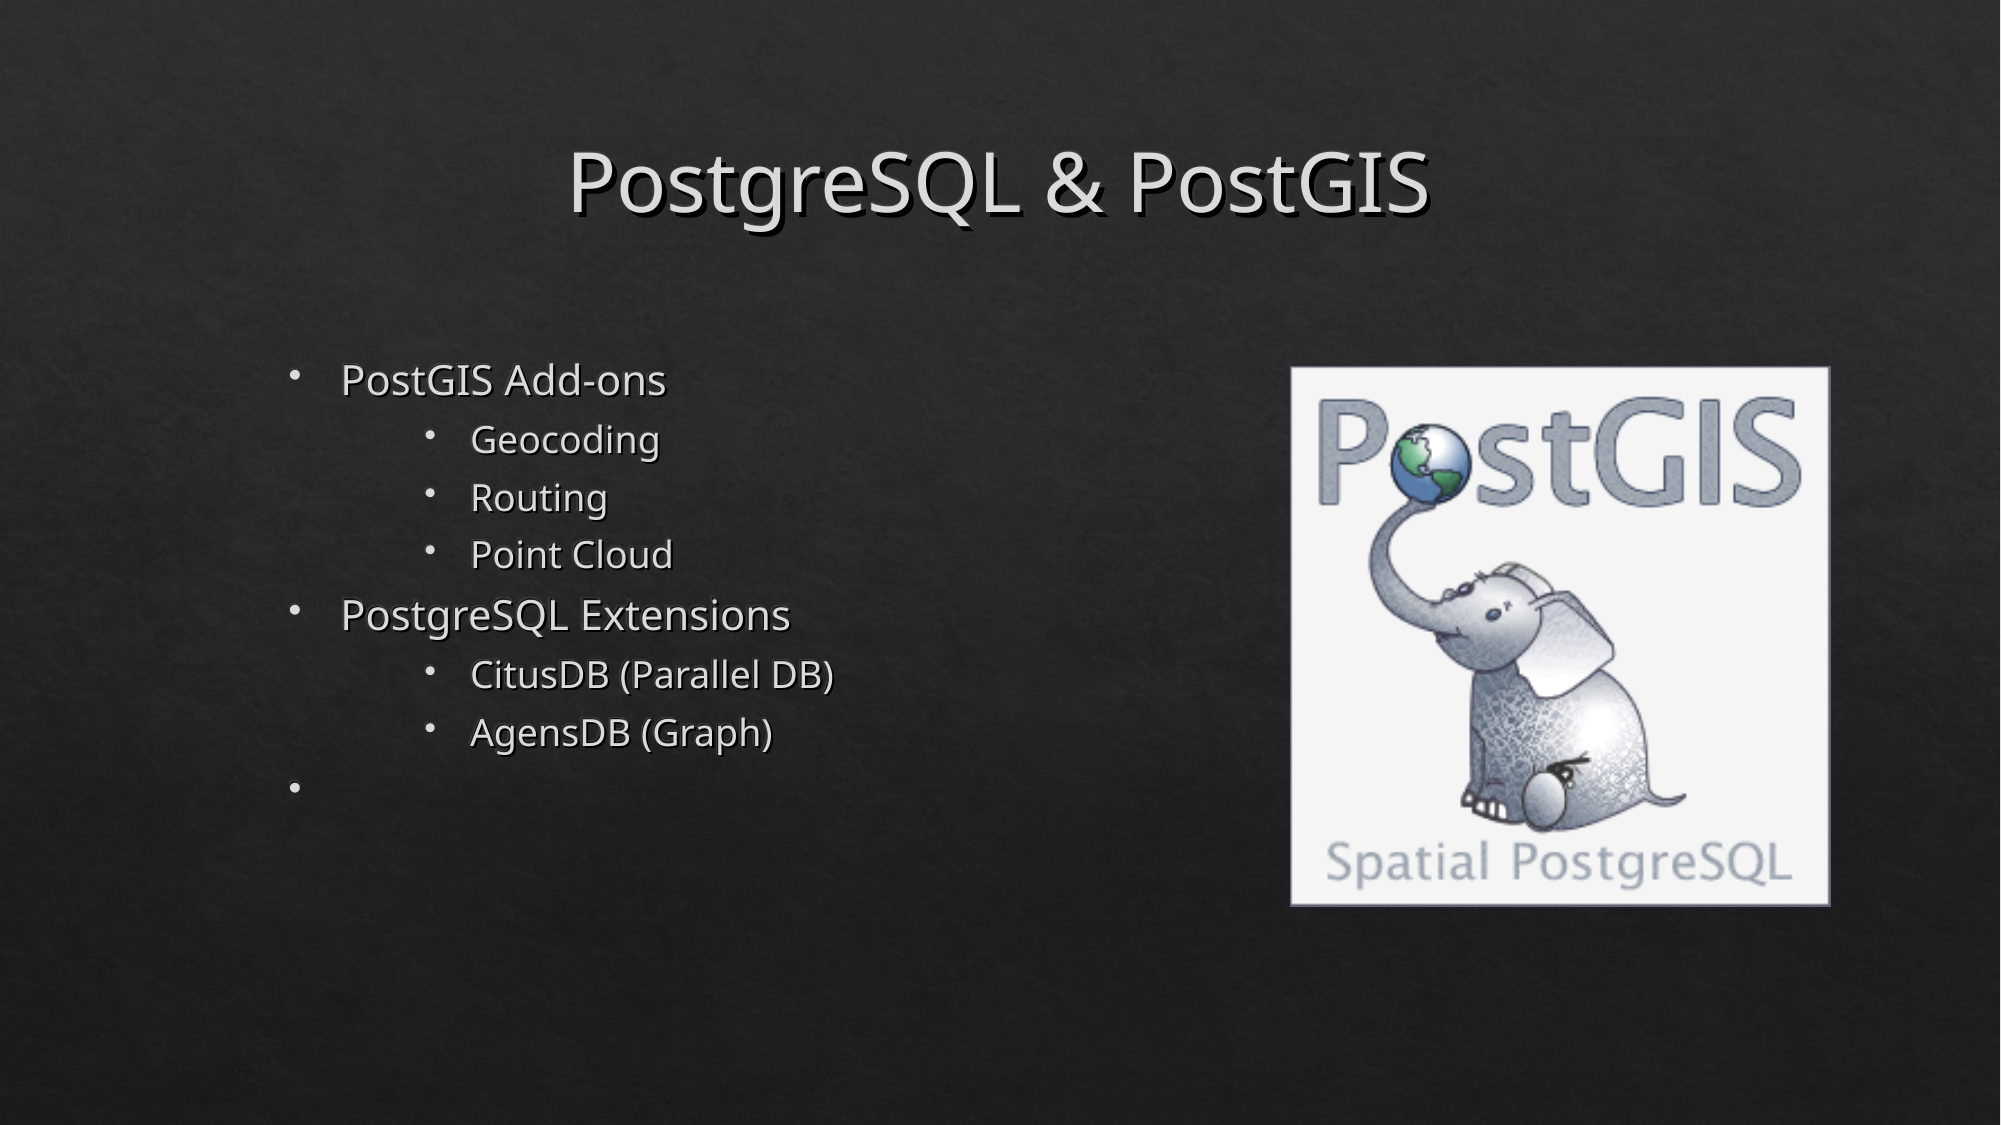

# PostgreSQL & PostGIS
PostGIS Add-ons
Geocoding
Routing
Point Cloud
PostgreSQL Extensions
CitusDB (Parallel DB)
AgensDB (Graph)